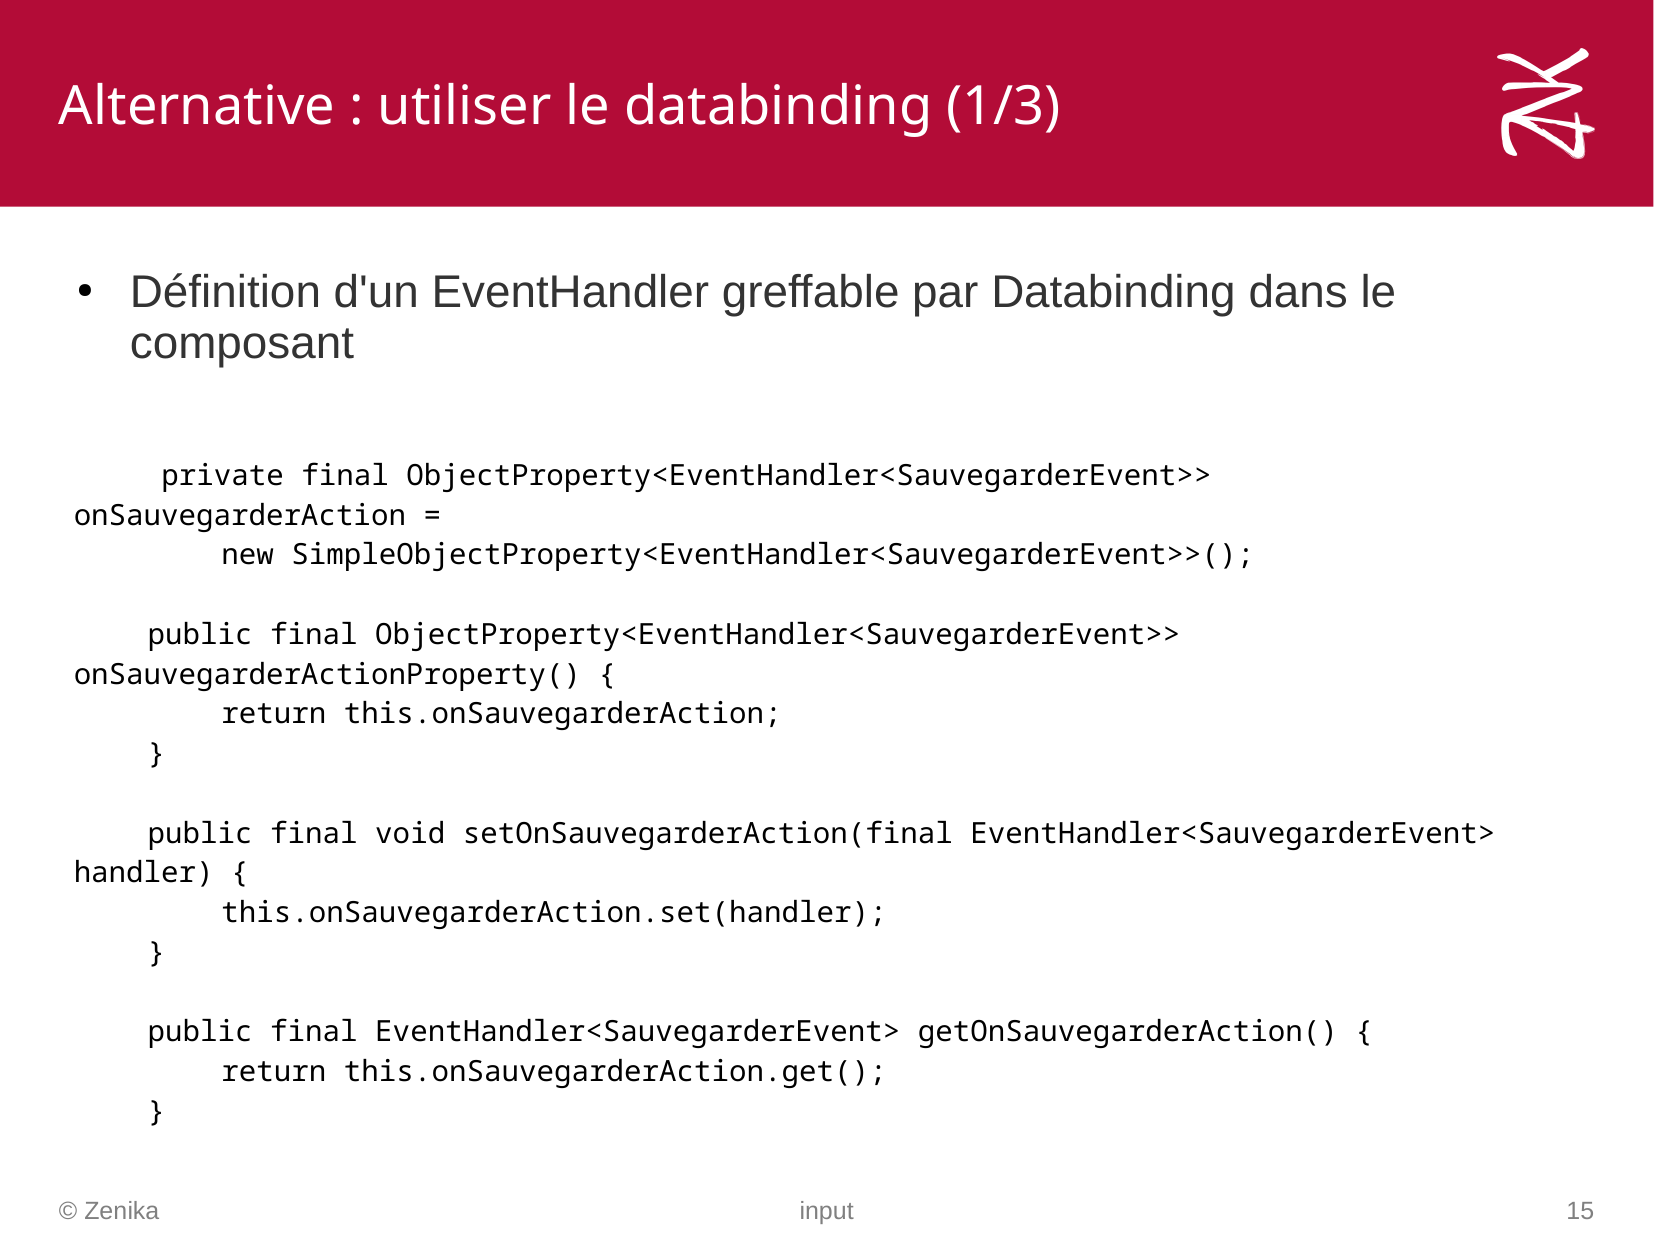

# Alternative : utiliser le databinding (1/3)
Définition d'un EventHandler greffable par Databinding dans le composant
 private final ObjectProperty<EventHandler<SauvegarderEvent>> onSauvegarderAction =
		new SimpleObjectProperty<EventHandler<SauvegarderEvent>>();
	public final ObjectProperty<EventHandler<SauvegarderEvent>> onSauvegarderActionProperty() {
		return this.onSauvegarderAction;
	}
	public final void setOnSauvegarderAction(final EventHandler<SauvegarderEvent> handler) {
		this.onSauvegarderAction.set(handler);
	}
	public final EventHandler<SauvegarderEvent> getOnSauvegarderAction() {
		return this.onSauvegarderAction.get();
	}